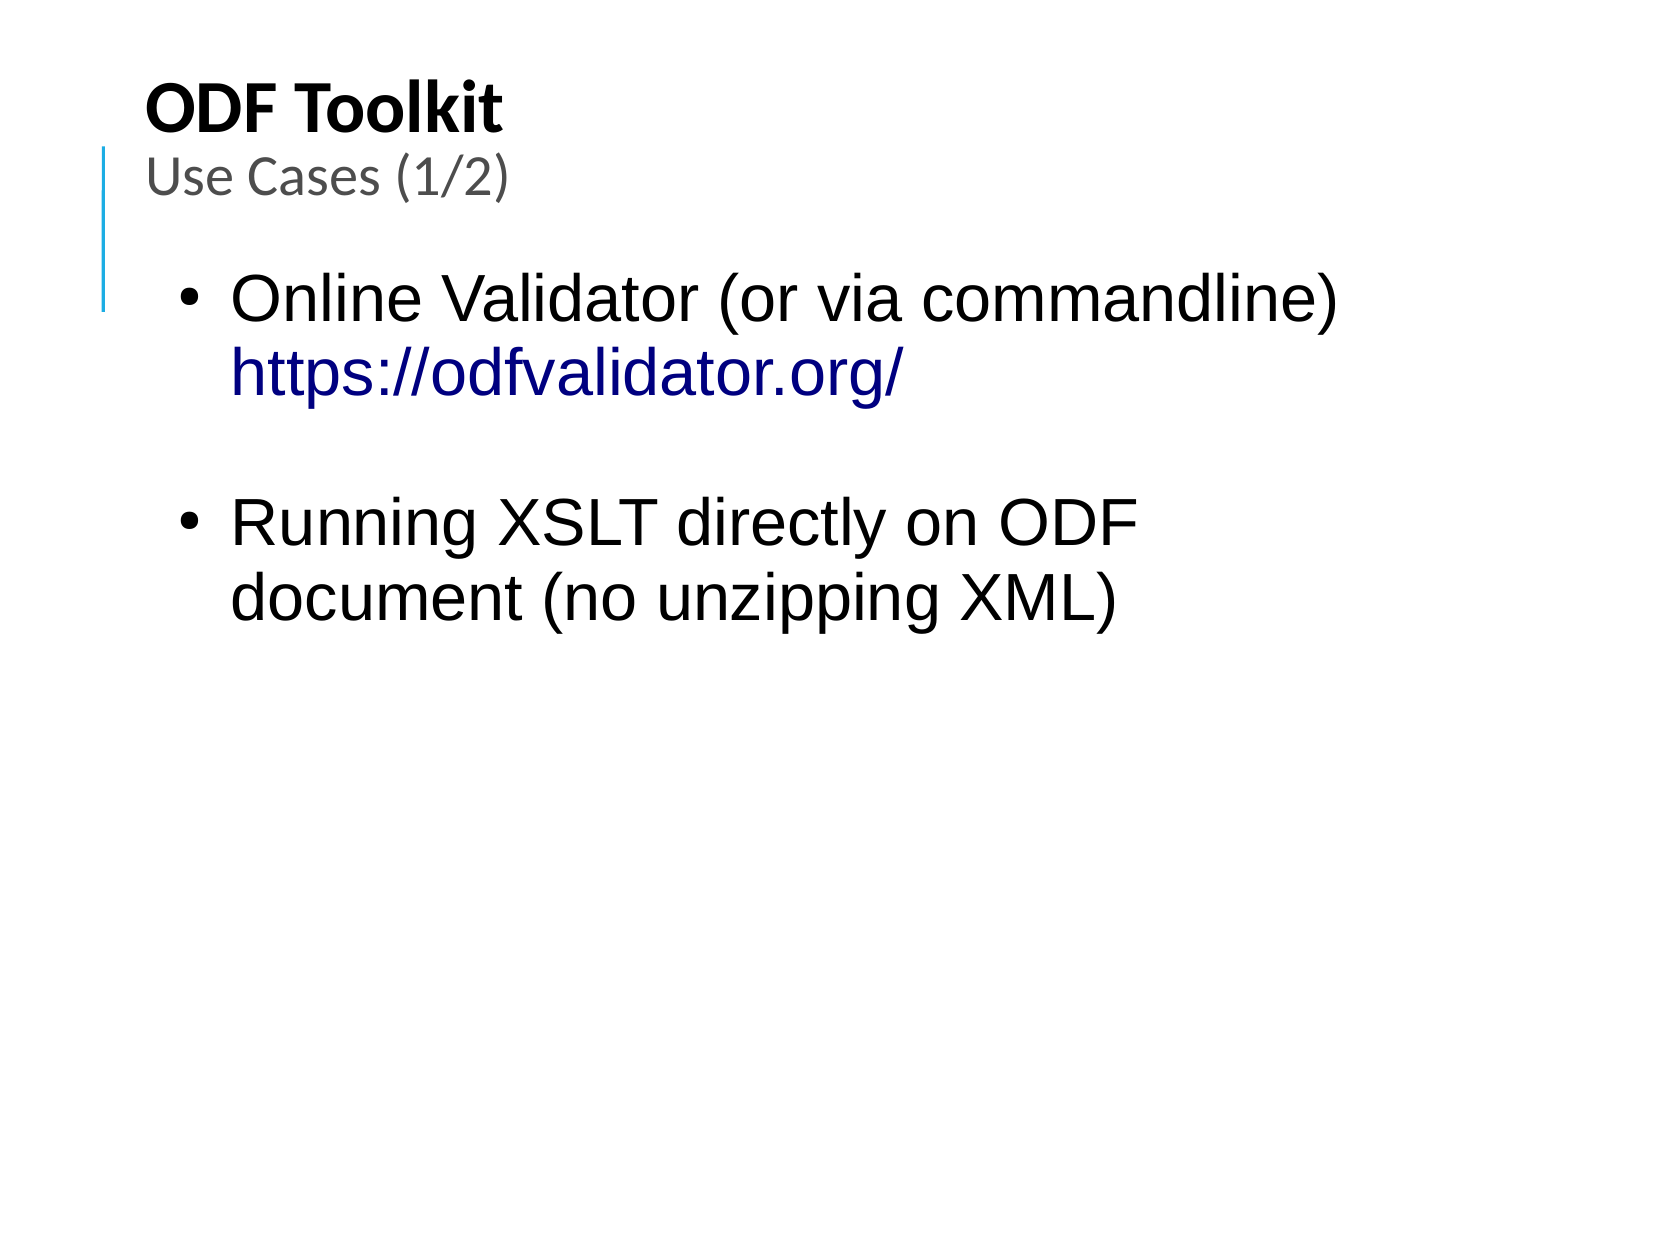

# ODF Toolkit Use Cases (1/2)
Online Validator (or via commandline)
https://odfvalidator.org/
Running XSLT directly on ODF document (no unzipping XML)